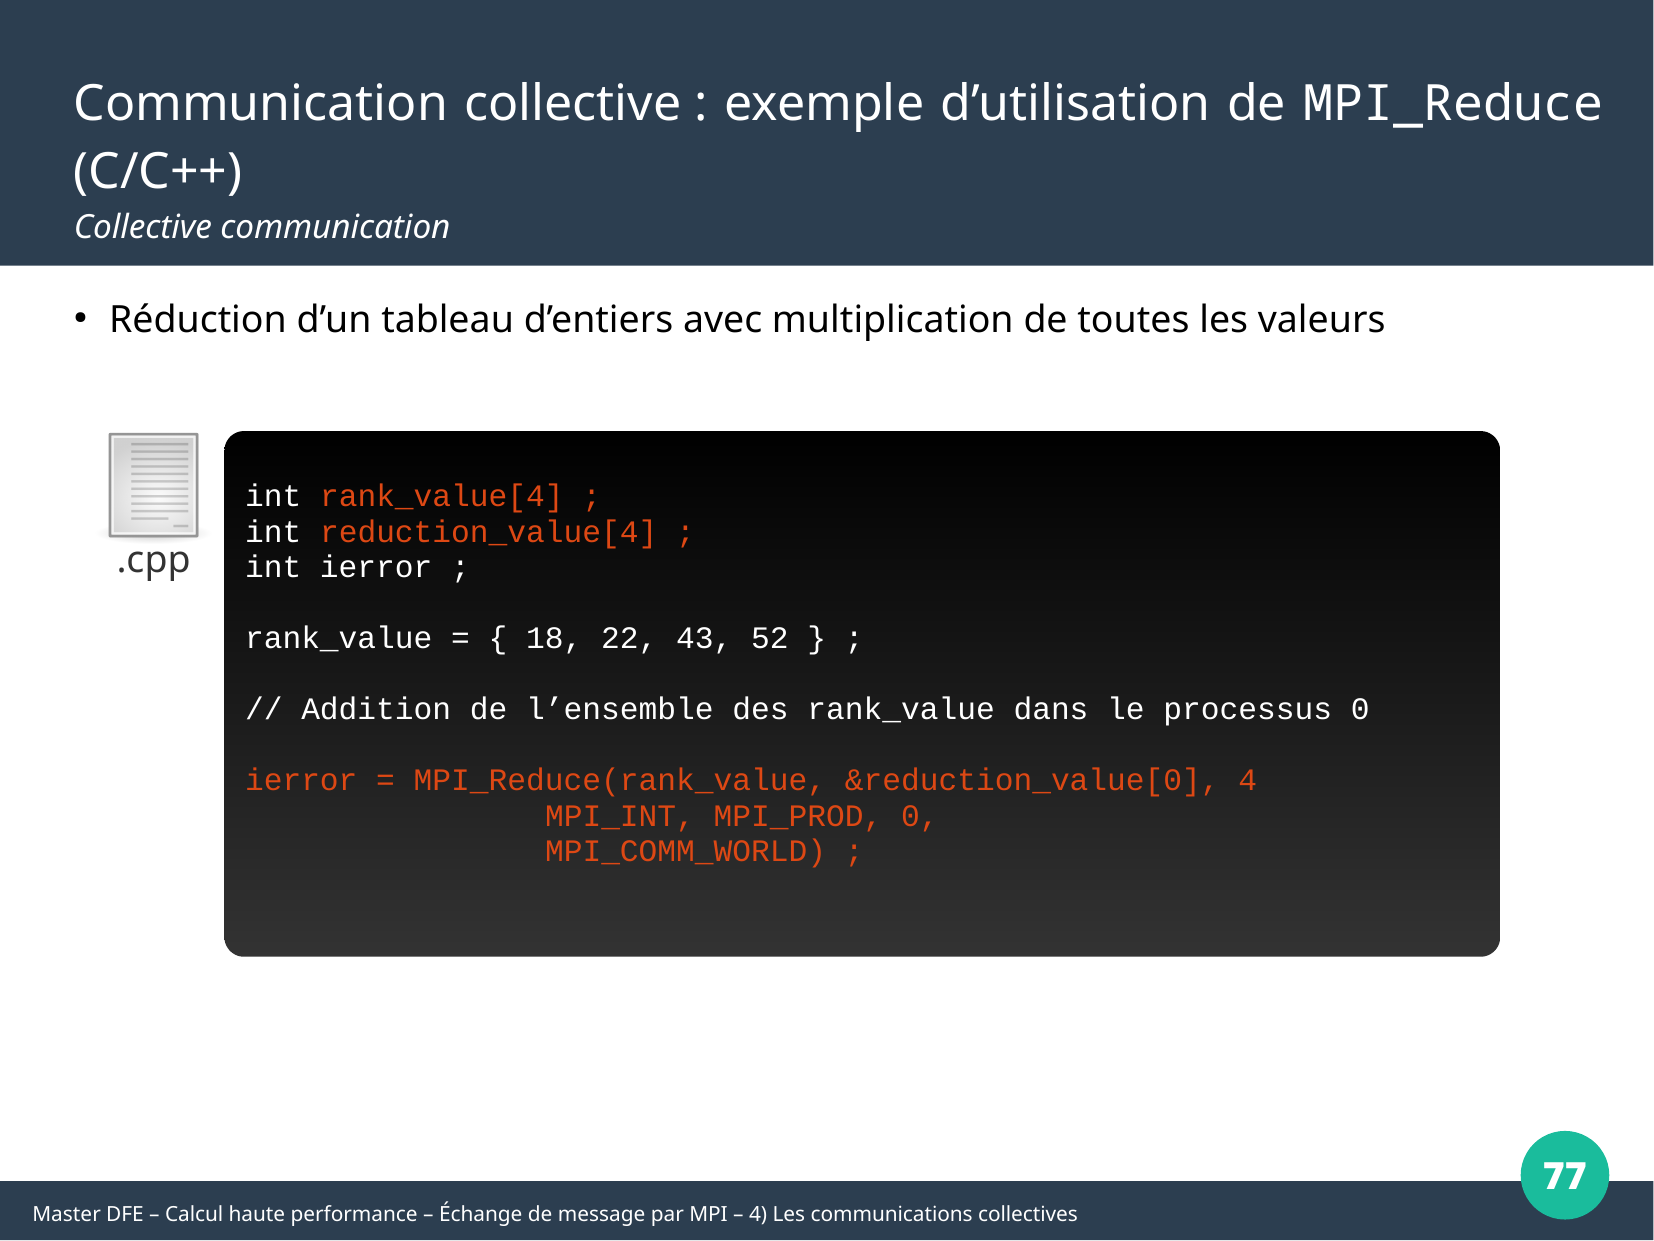

Communication collective : exemple d’utilisation de MPI_Reduce (C/C++)
Collective communication
Réduction d’un tableau d’entiers avec multiplication de toutes les valeurs
int rank_value[4] ;
int reduction_value[4] ;
int ierror ;
rank_value = { 18, 22, 43, 52 } ;
// Addition de l’ensemble des rank_value dans le processus 0
ierror = MPI_Reduce(rank_value, &reduction_value[0], 4
 MPI_INT, MPI_PROD, 0,
 MPI_COMM_WORLD) ;
.cpp
77
Master DFE – Calcul haute performance – Échange de message par MPI – 4) Les communications collectives